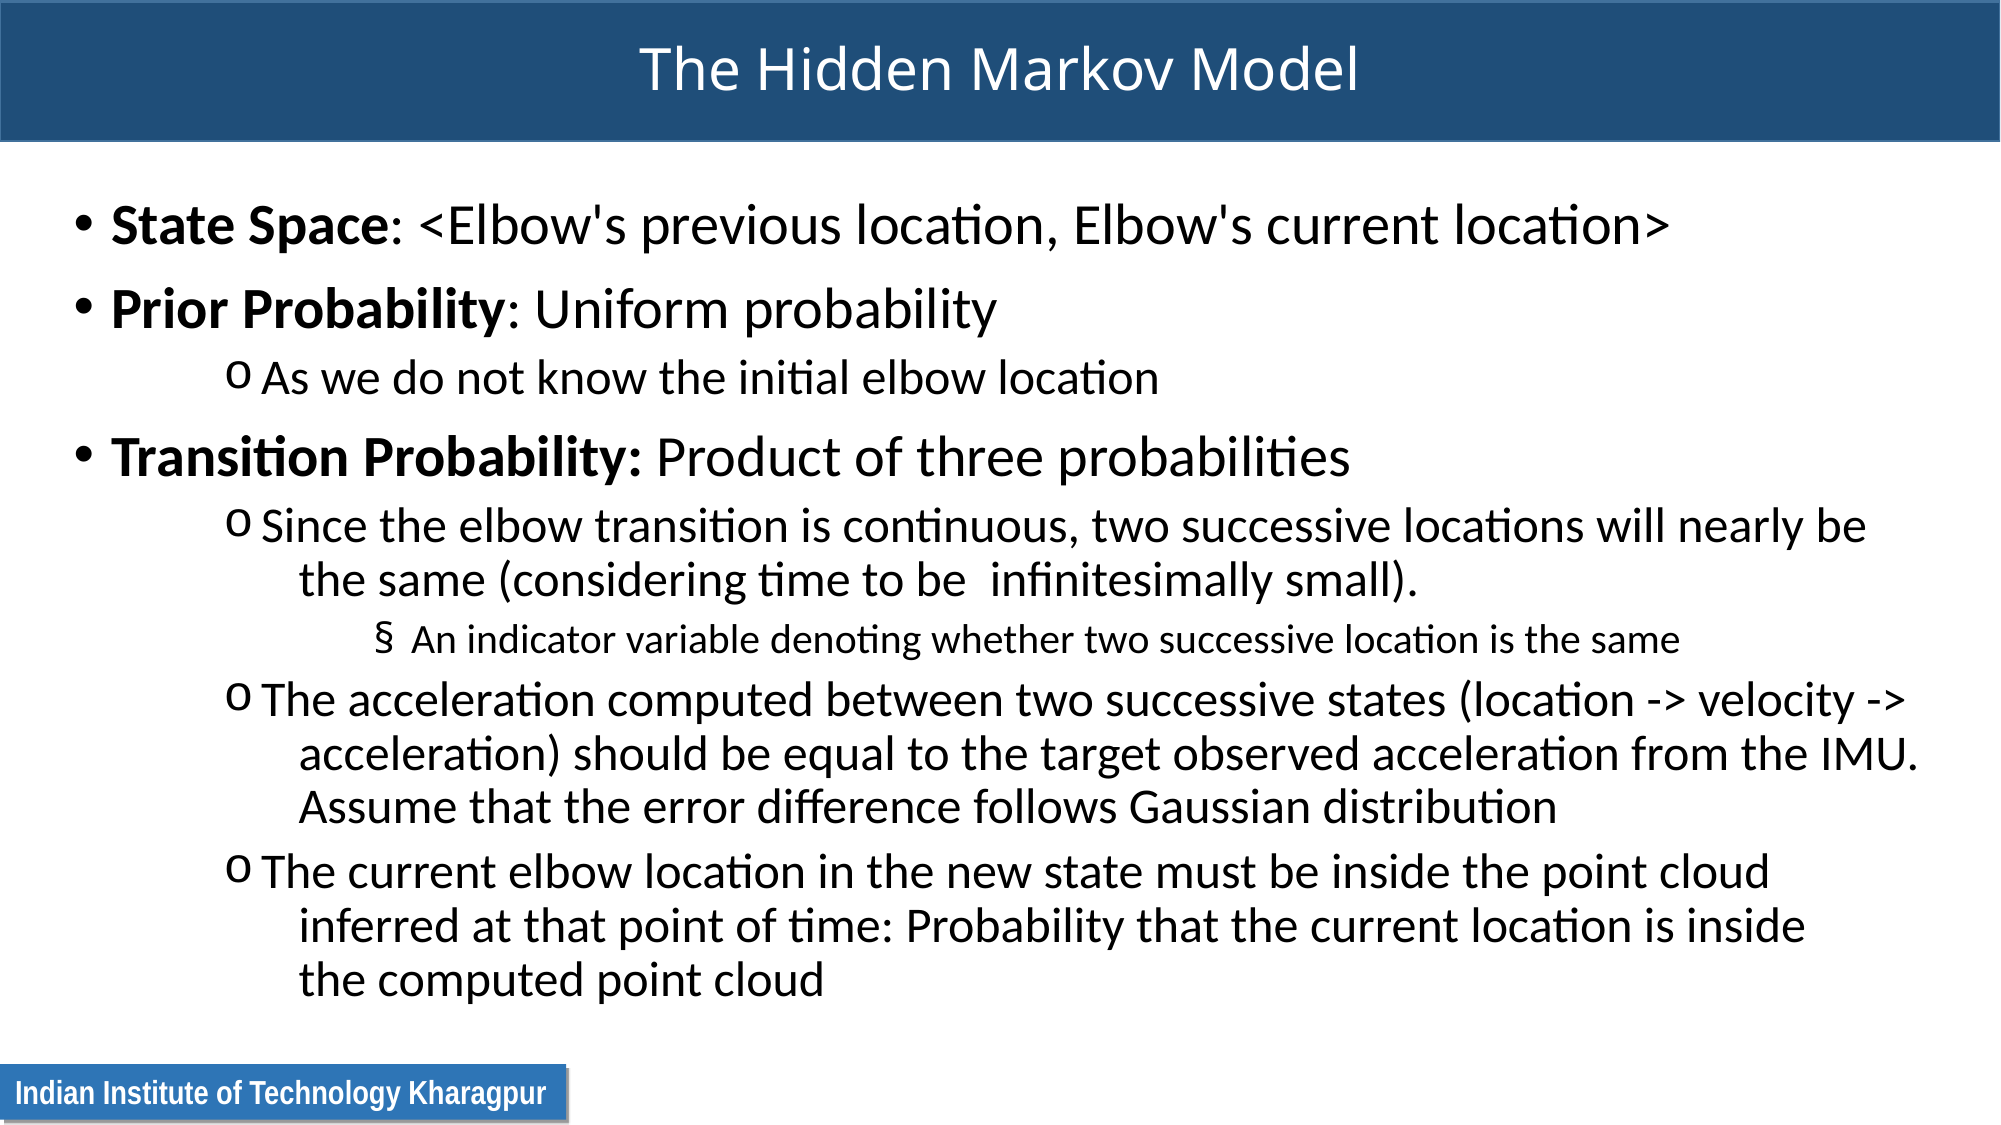

The Hidden Markov Model
# State Space: <Elbow's previous location, Elbow's current location>
Prior Probability: Uniform probability
As we do not know the initial elbow location
Transition Probability: Product of three probabilities
Since the elbow transition is continuous, two successive locations will nearly be the same (considering time to be  infinitesimally small).
An indicator variable denoting whether two successive location is the same
The acceleration computed between two successive states (location -> velocity -> acceleration) should be equal to the target observed acceleration from the IMU. Assume that the error difference follows Gaussian distribution
The current elbow location in the new state must be inside the point cloud inferred at that point of time: Probability that the current location is inside the computed point cloud